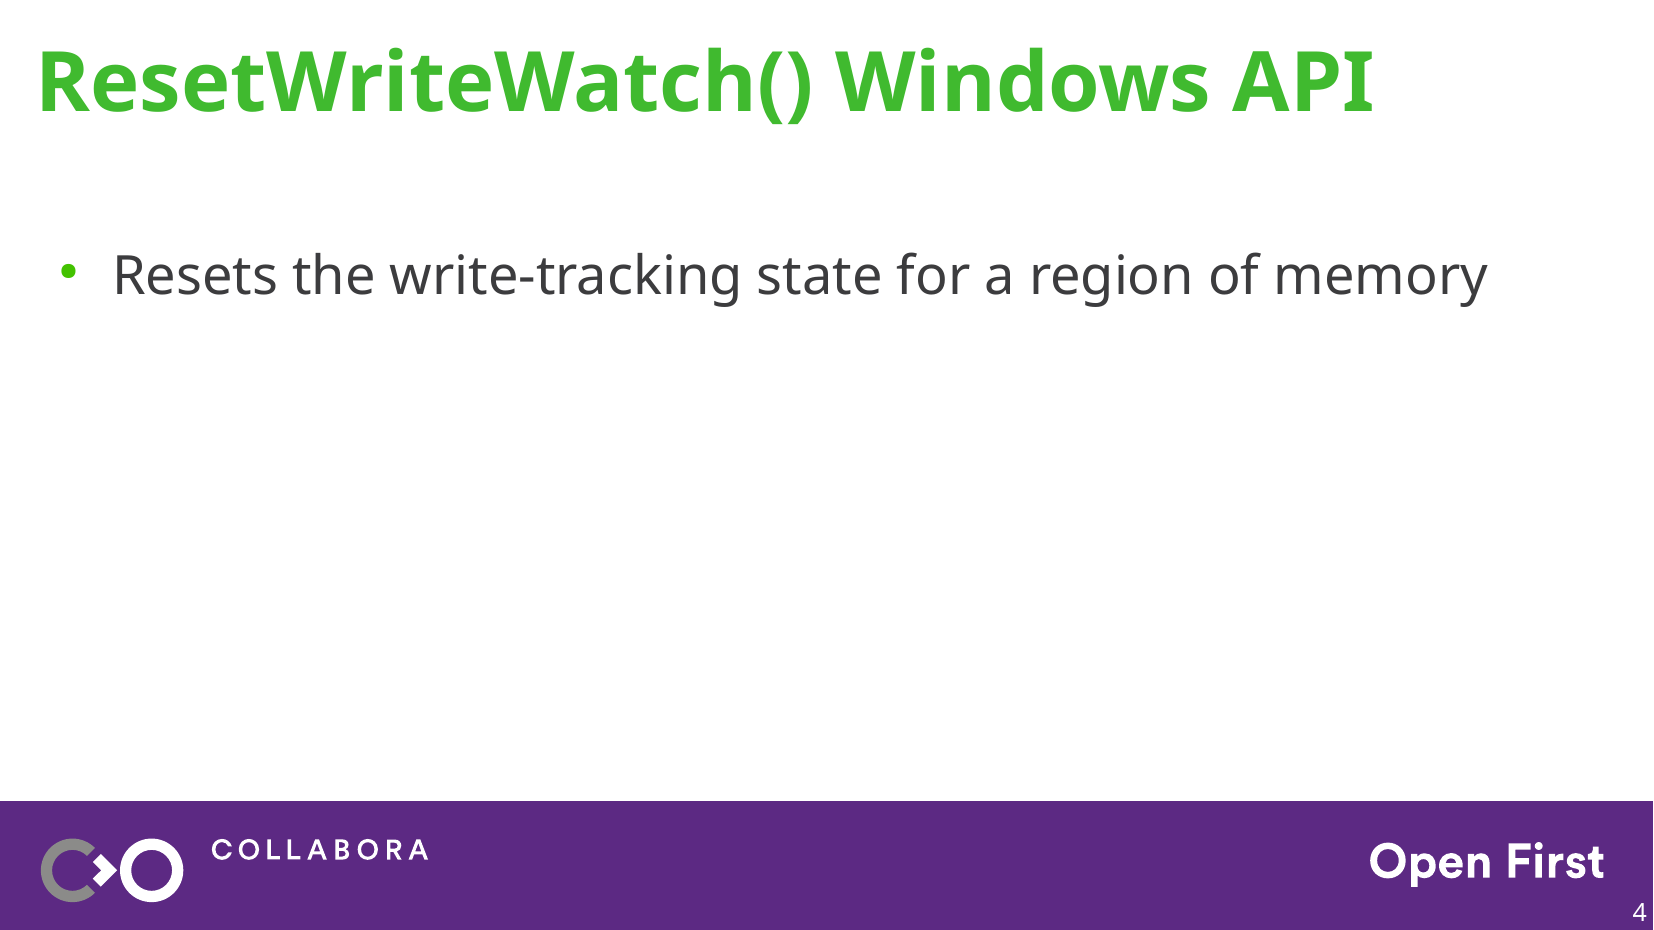

# ResetWriteWatch() Windows API
Resets the write-tracking state for a region of memory